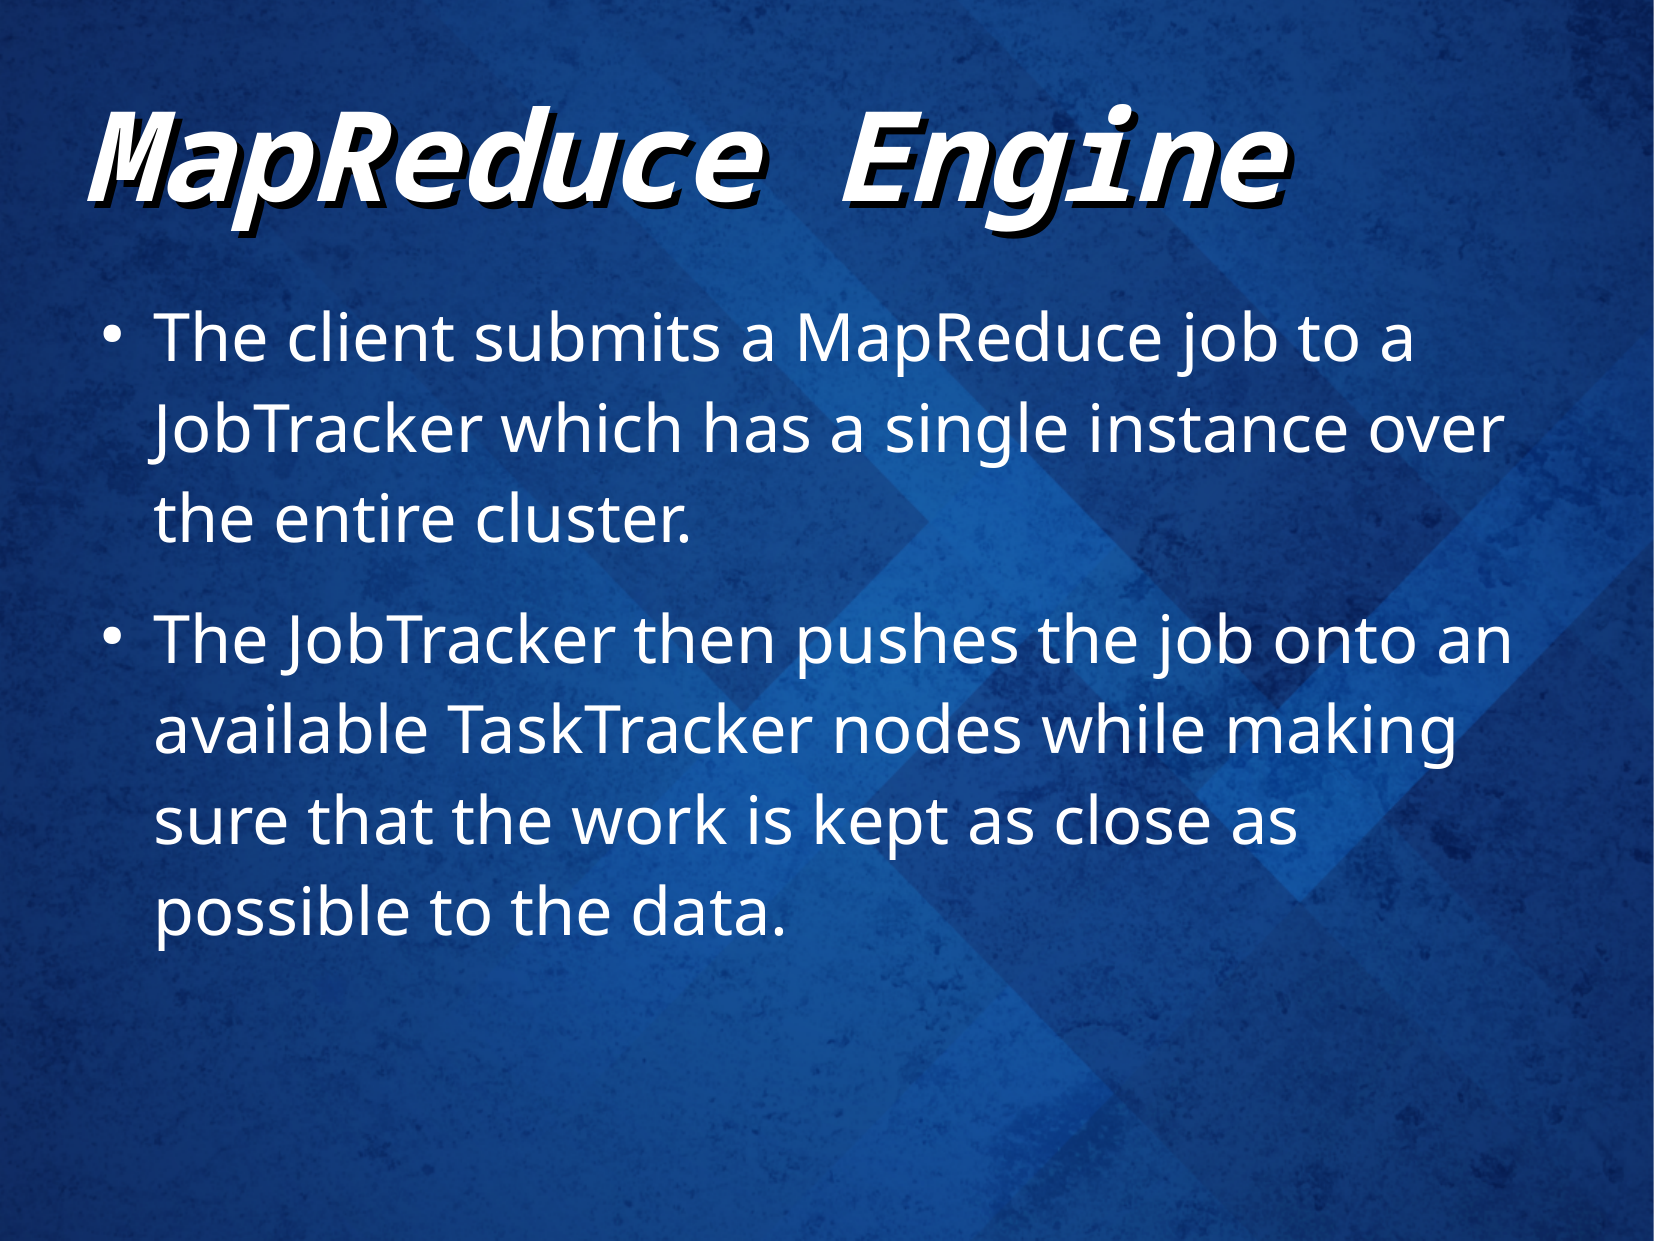

# MapReduce Engine
The client submits a MapReduce job to a JobTracker which has a single instance over the entire cluster.
The JobTracker then pushes the job onto an available TaskTracker nodes while making sure that the work is kept as close as possible to the data.